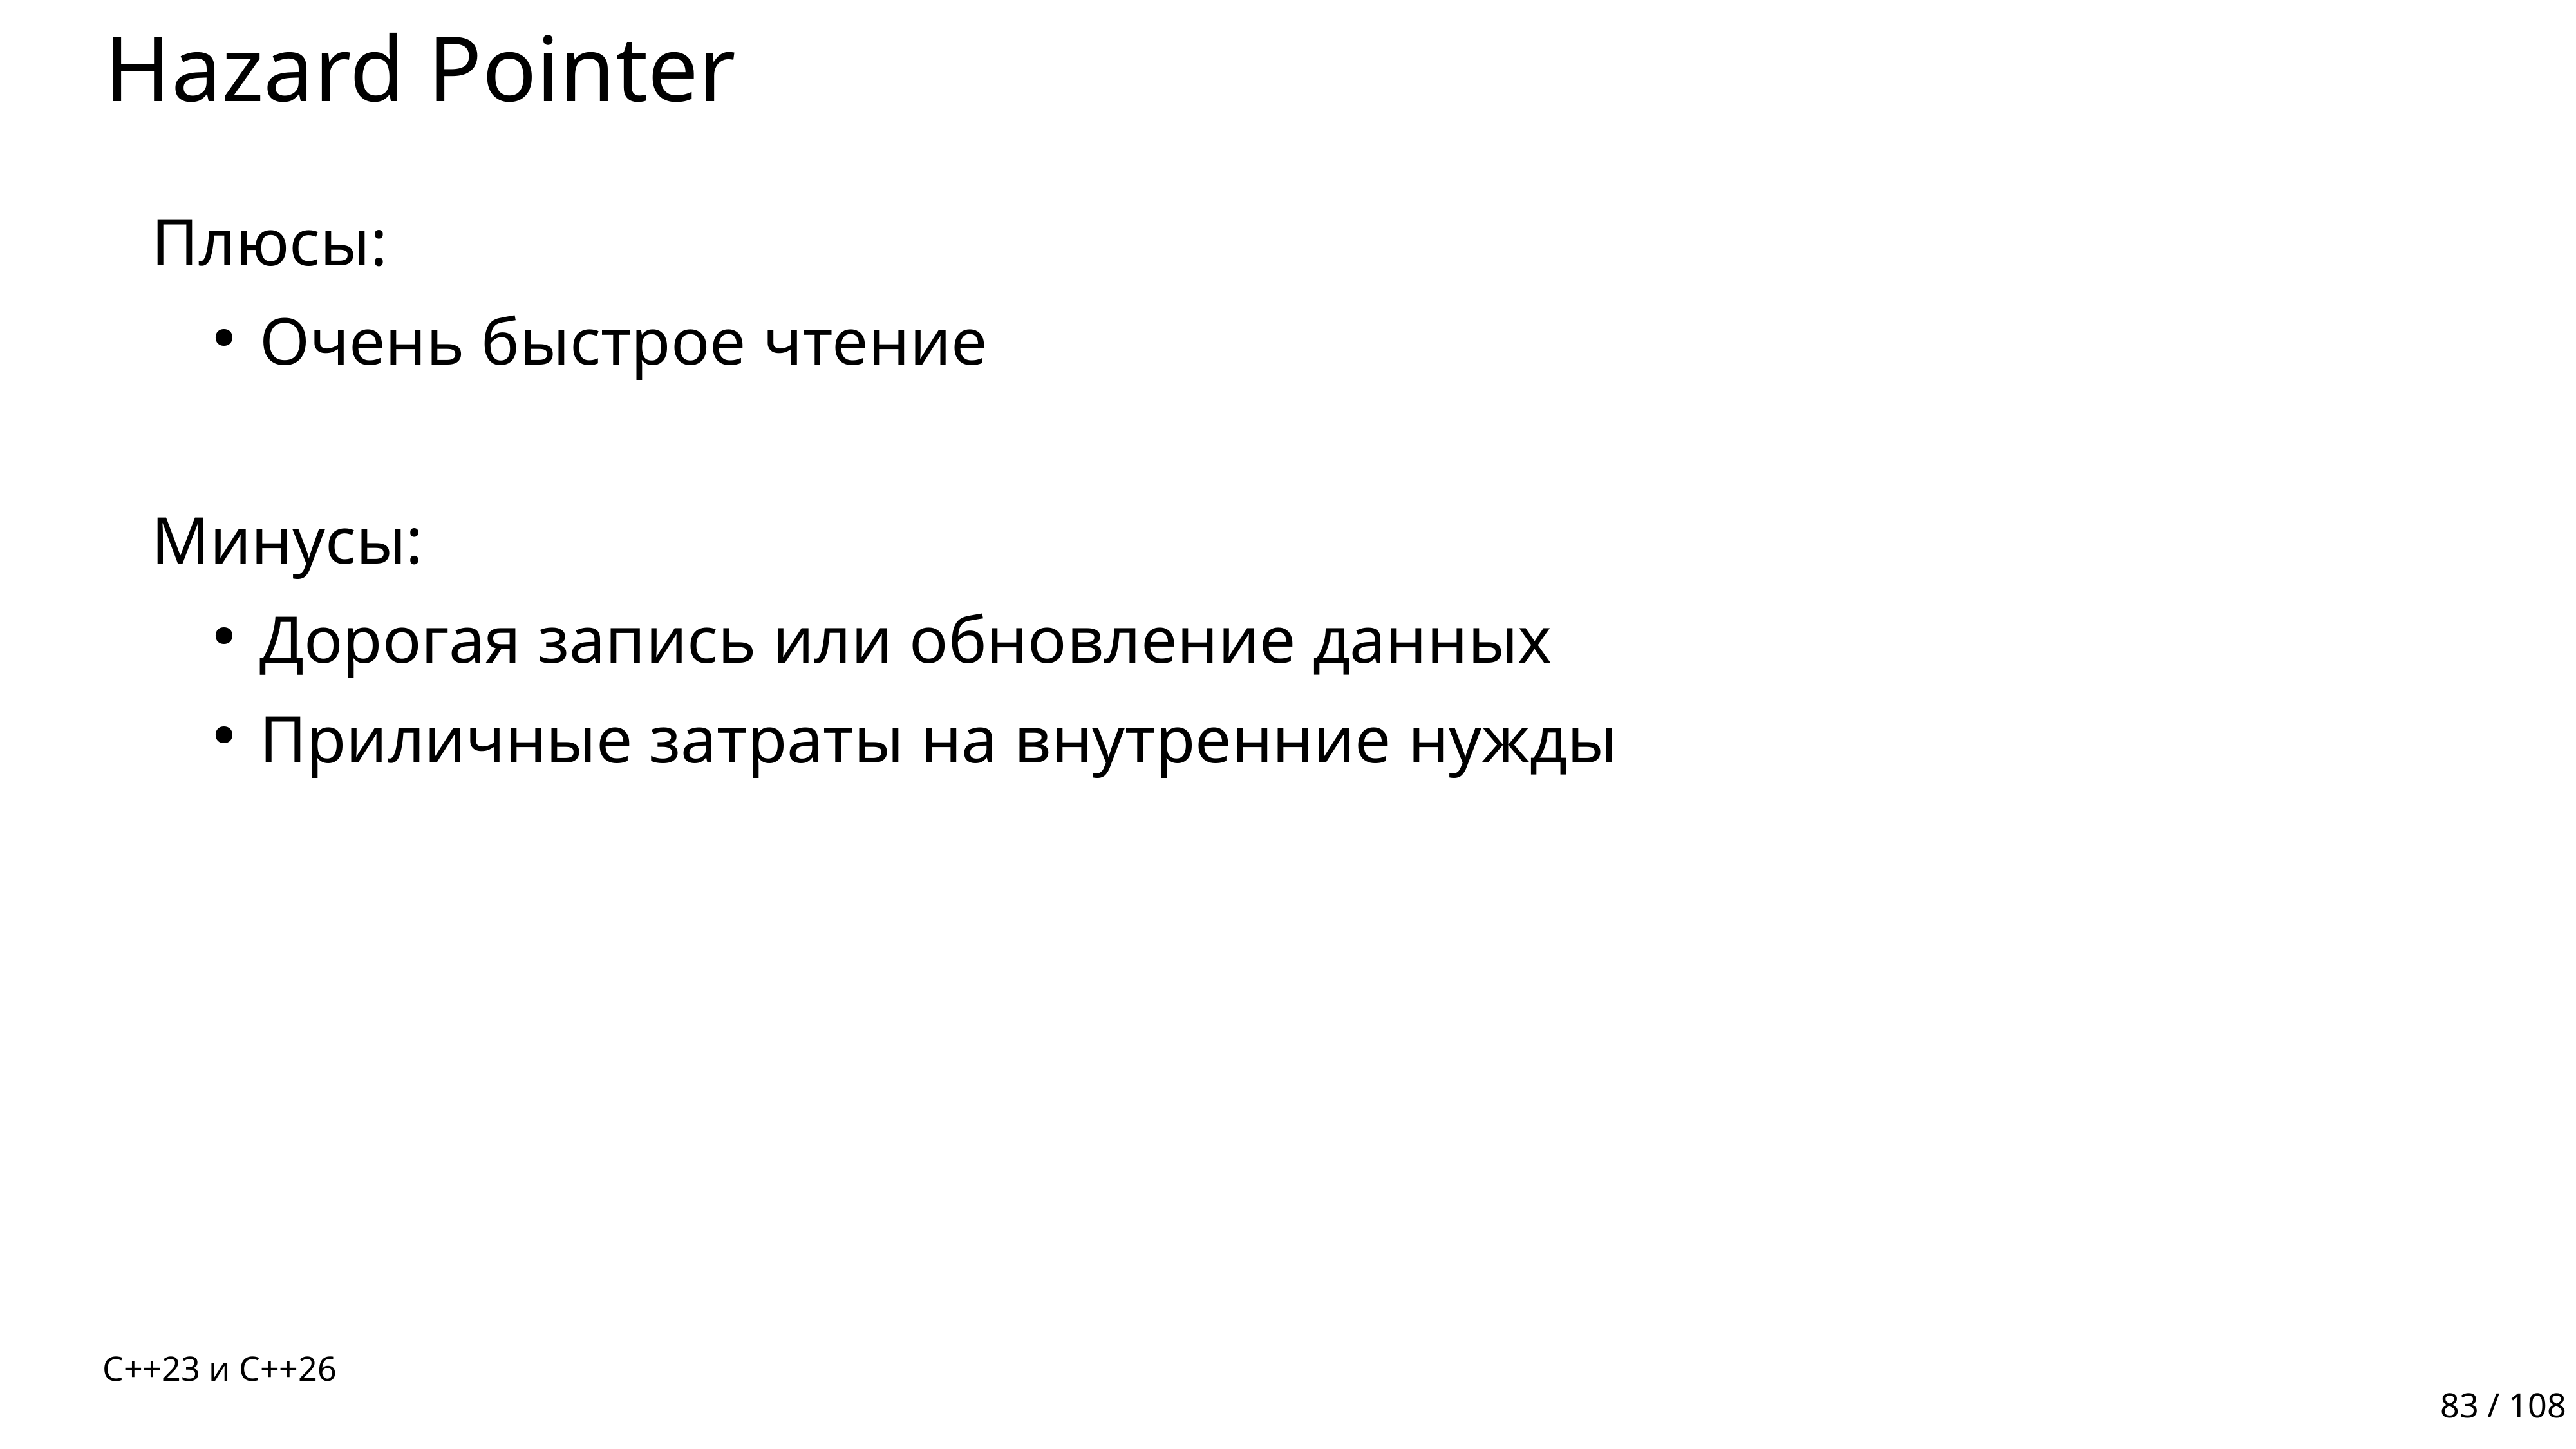

Hazard Pointer
# Плюсы:
 Очень быстрое чтение
Минусы:
 Дорогая запись или обновление данных
 Приличные затраты на внутренние нужды
C++23 и C++26